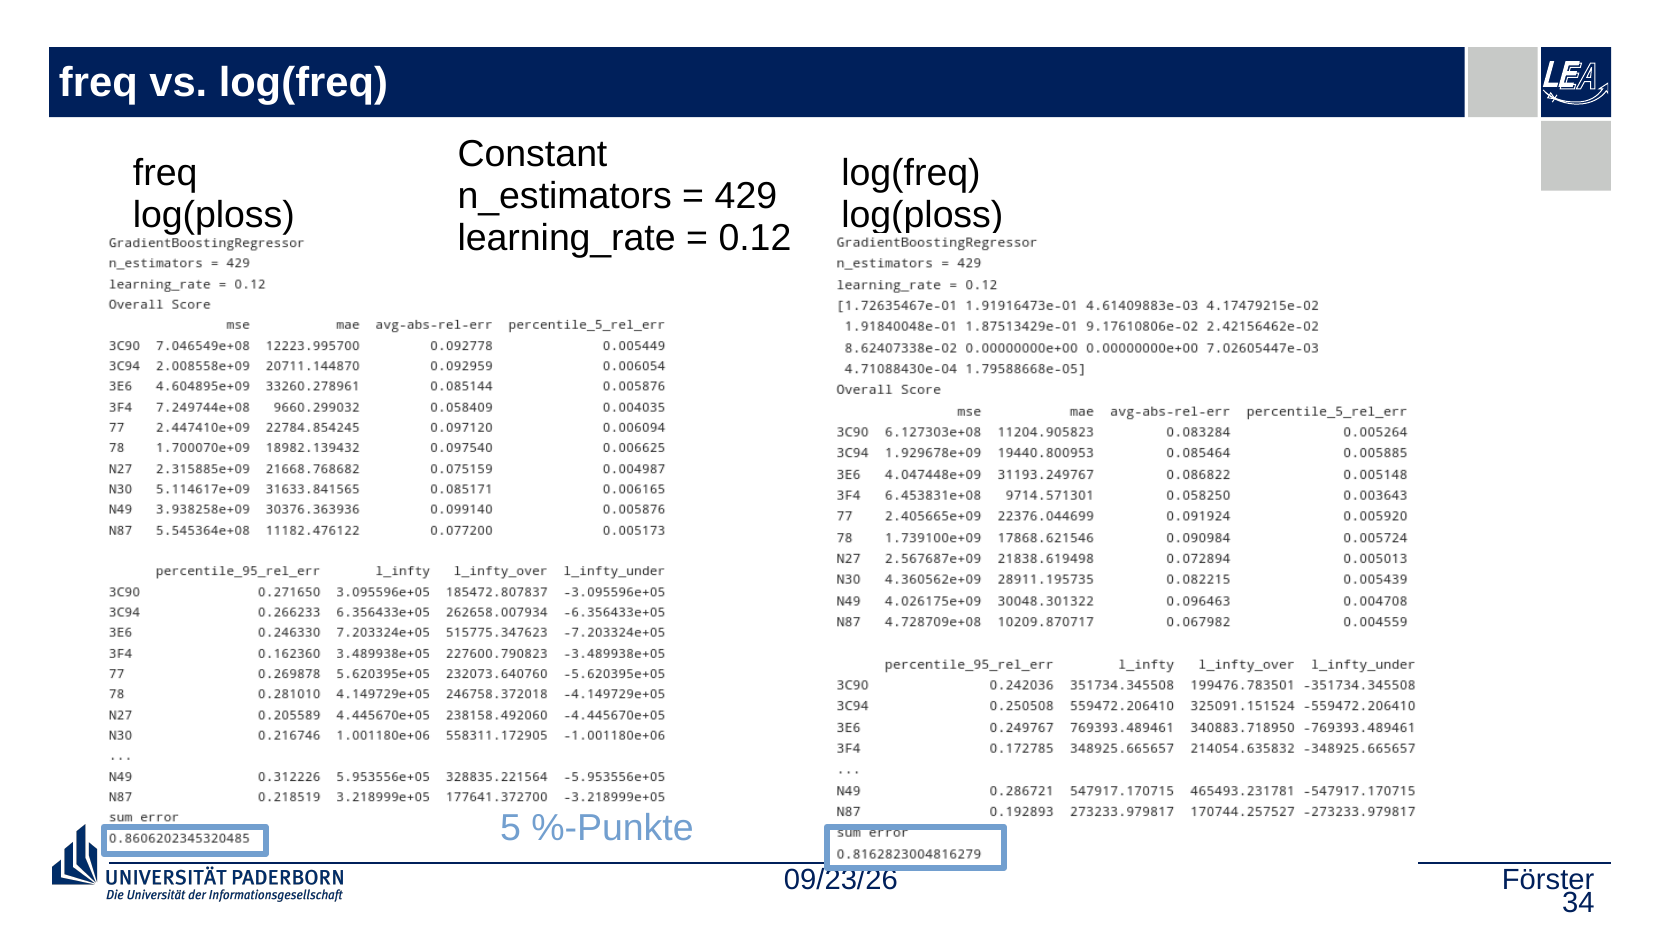

# freq vs. log(freq)
Constant
n_estimators = 429
learning_rate = 0.12
freq
log(ploss)
log(freq)
log(ploss)
5 %-Punkte
Förster
34